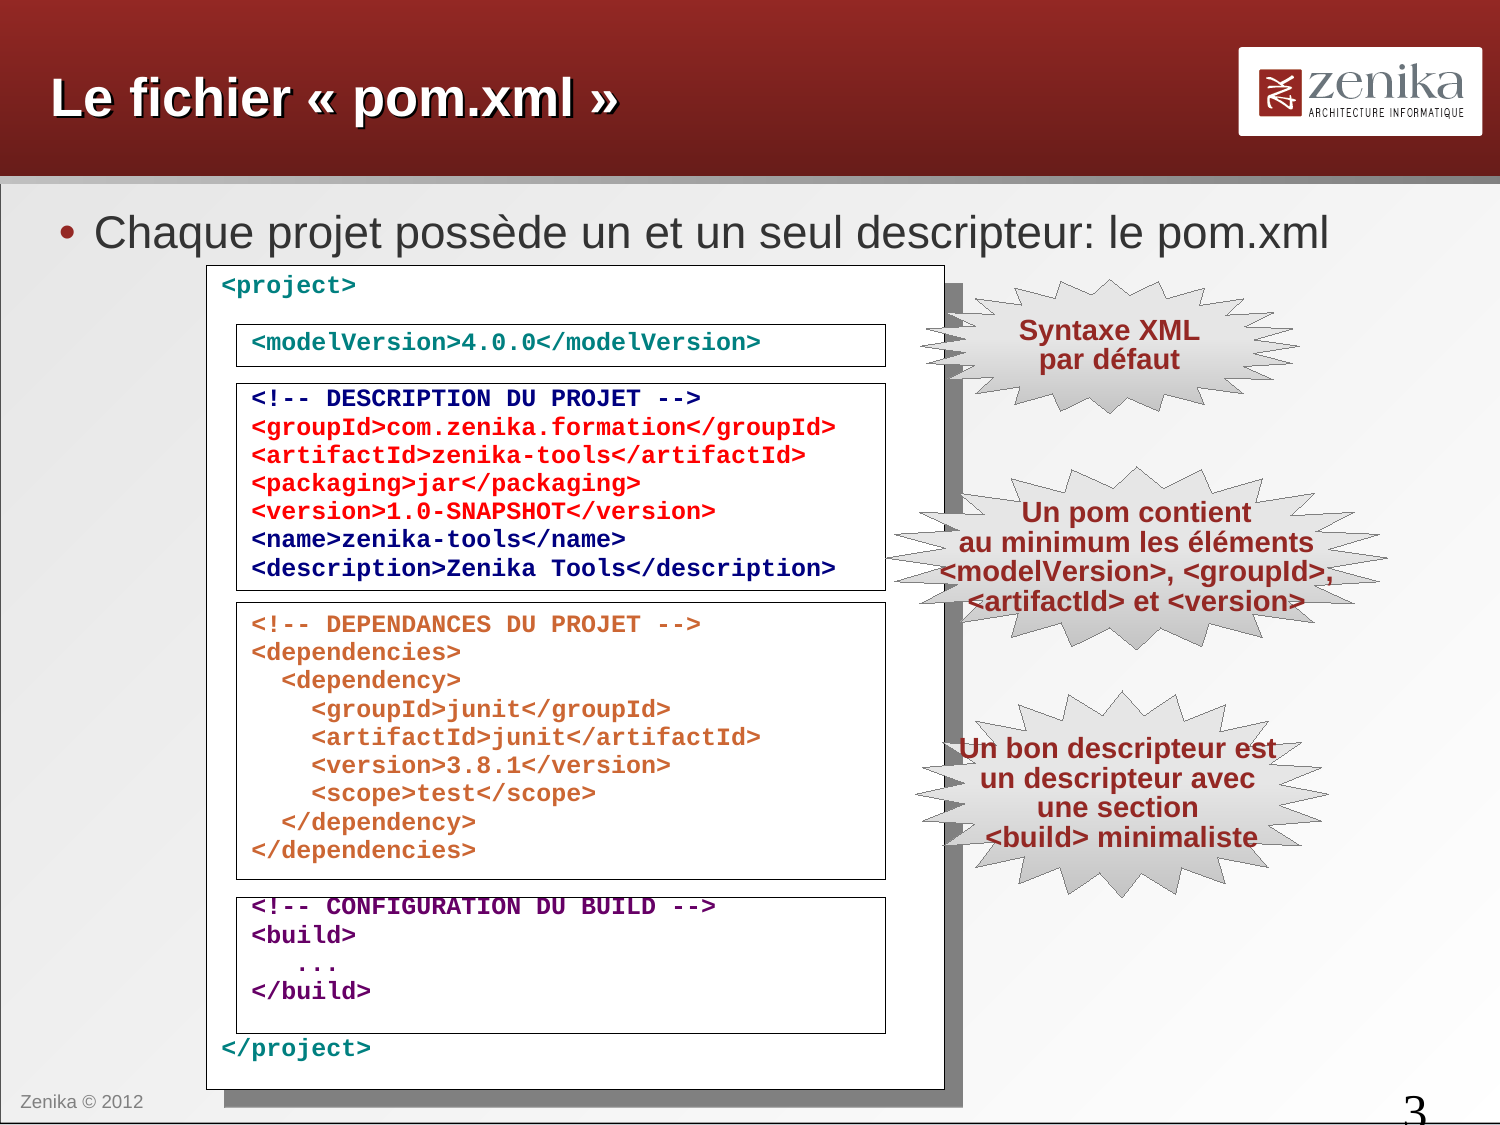

# Le fichier « pom.xml »
Chaque projet possède un et un seul descripteur: le pom.xml
<project>
 <modelVersion>4.0.0</modelVersion>
 <!-- DESCRIPTION DU PROJET -->
 <groupId>com.zenika.formation</groupId>
 <artifactId>zenika-tools</artifactId>
 <packaging>jar</packaging>
 <version>1.0-SNAPSHOT</version>
 <name>zenika-tools</name>
 <description>Zenika Tools</description>
 <!-- DEPENDANCES DU PROJET -->
 <dependencies>
 <dependency>
 <groupId>junit</groupId>
 <artifactId>junit</artifactId>
 <version>3.8.1</version>
 <scope>test</scope>
 </dependency>
 </dependencies>
 <!-- CONFIGURATION DU BUILD -->
 <build>
	...
 </build>
</project>
Syntaxe XML
par défaut
Un pom contient
au minimum les éléments
<modelVersion>, <groupId>,
<artifactId> et <version>
Un bon descripteur est
un descripteur avec
une section
<build> minimaliste